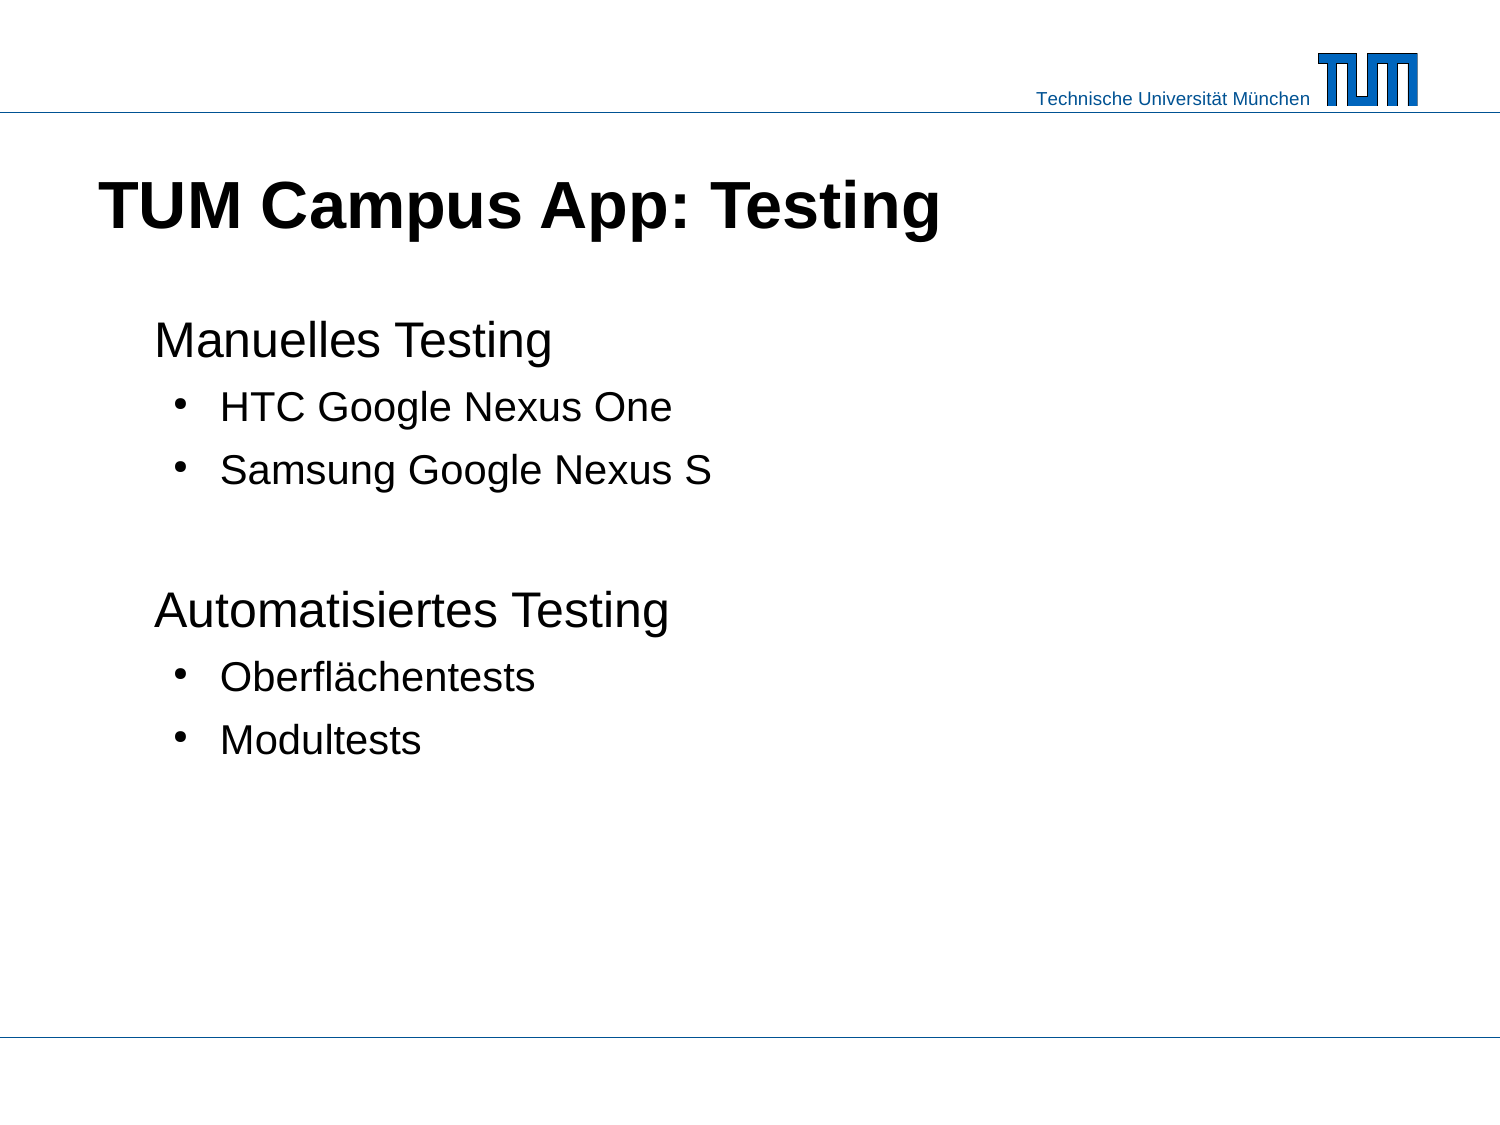

TUM Campus App: Testing
Manuelles Testing
HTC Google Nexus One
Samsung Google Nexus S
Automatisiertes Testing
Oberflächentests
Modultests
#